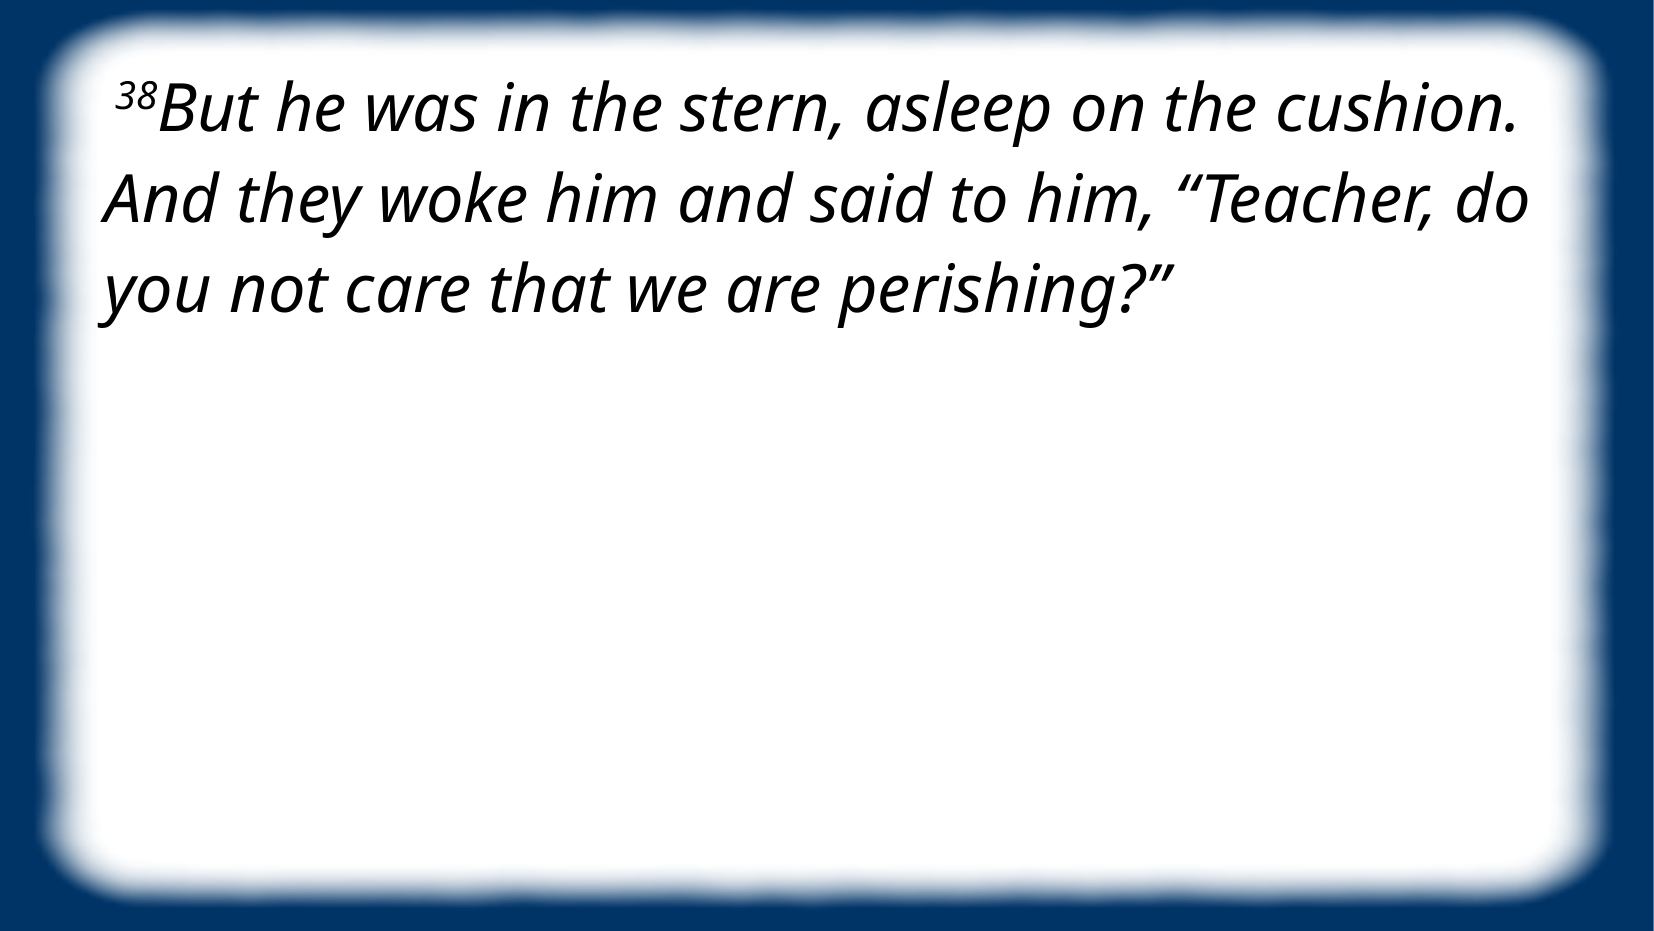

38But he was in the stern, asleep on the cushion. And they woke him and said to him, “Teacher, do you not care that we are perishing?”